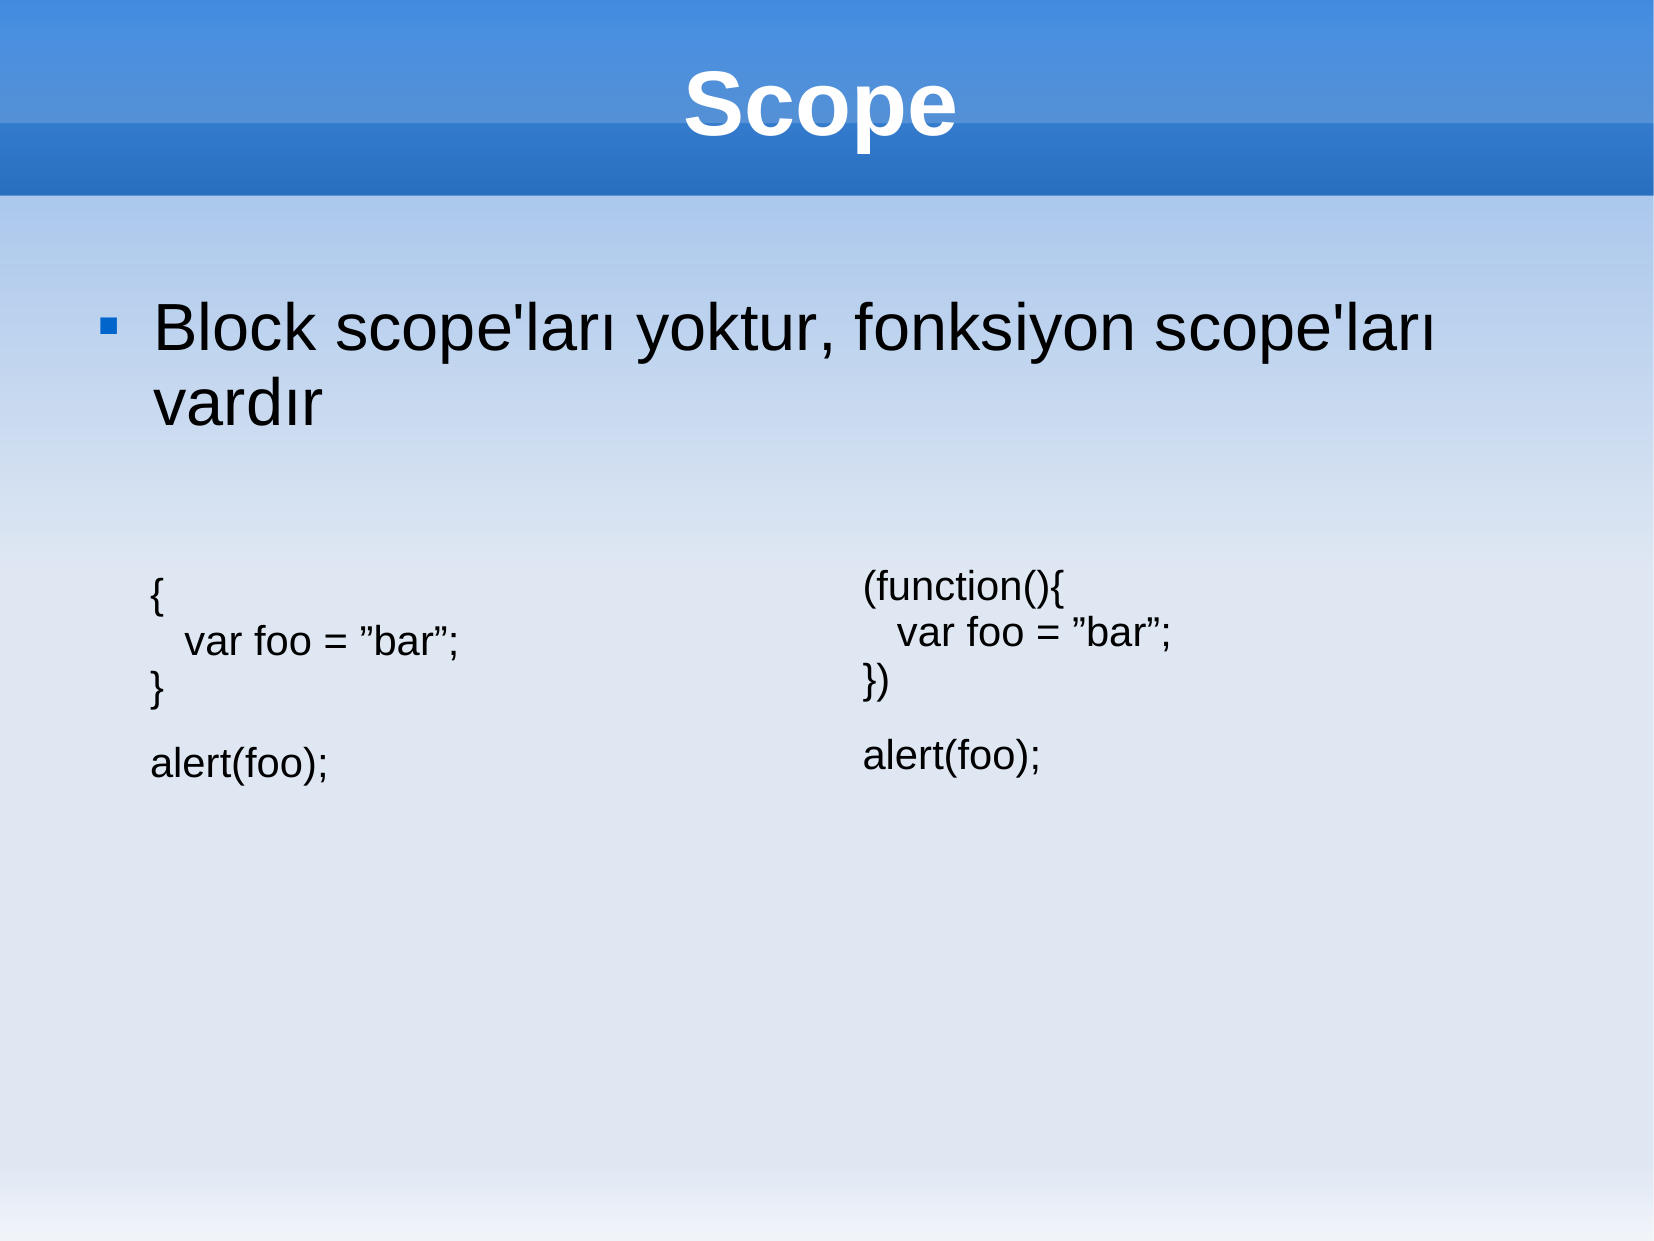

# Scope
Block scope'ları yoktur, fonksiyon scope'ları vardır
(function(){
 var foo = ”bar”;
})
alert(foo);
{
 var foo = ”bar”;
}
alert(foo);